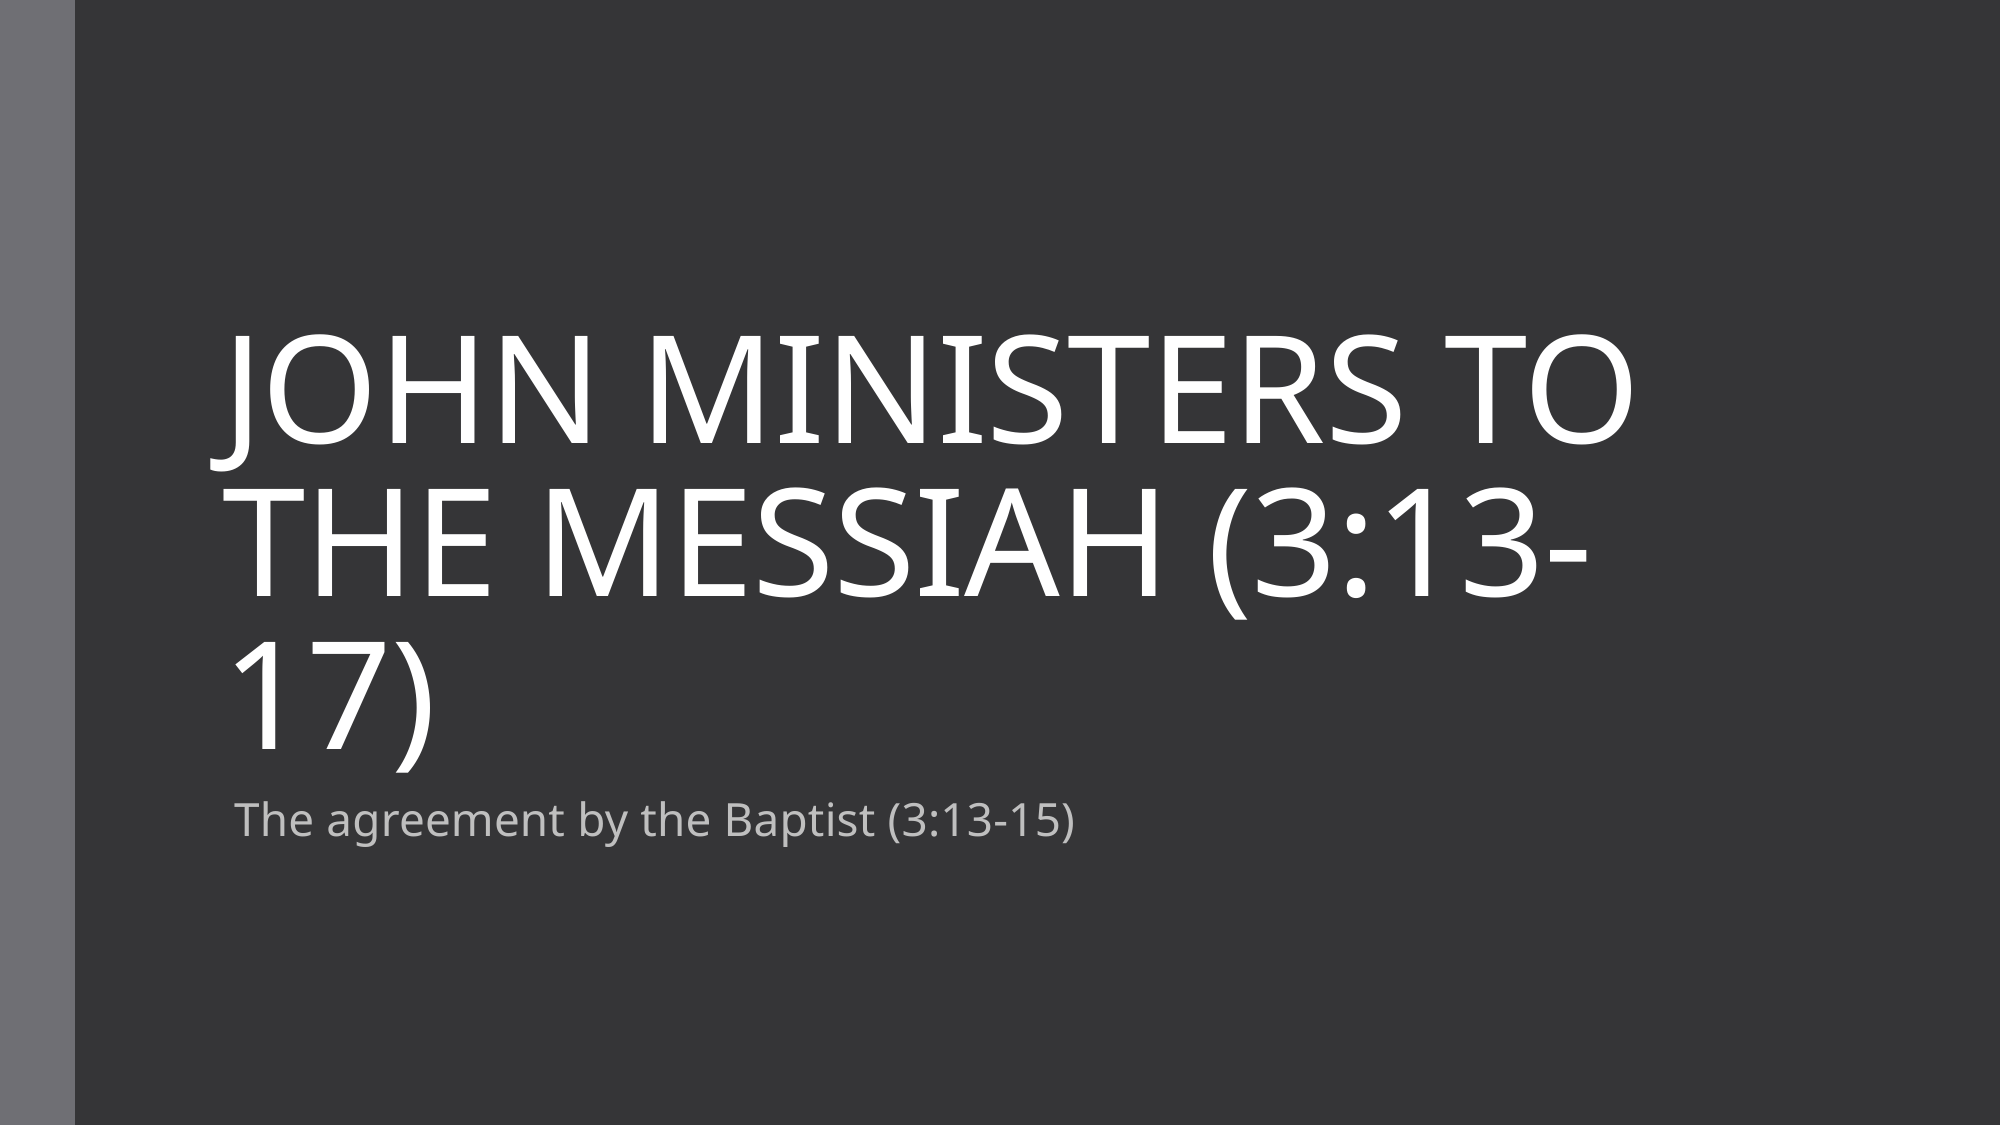

# JOHN MINISTERS TO THE MESSIAH (3:13-17)
 The agreement by the Baptist (3:13-15)